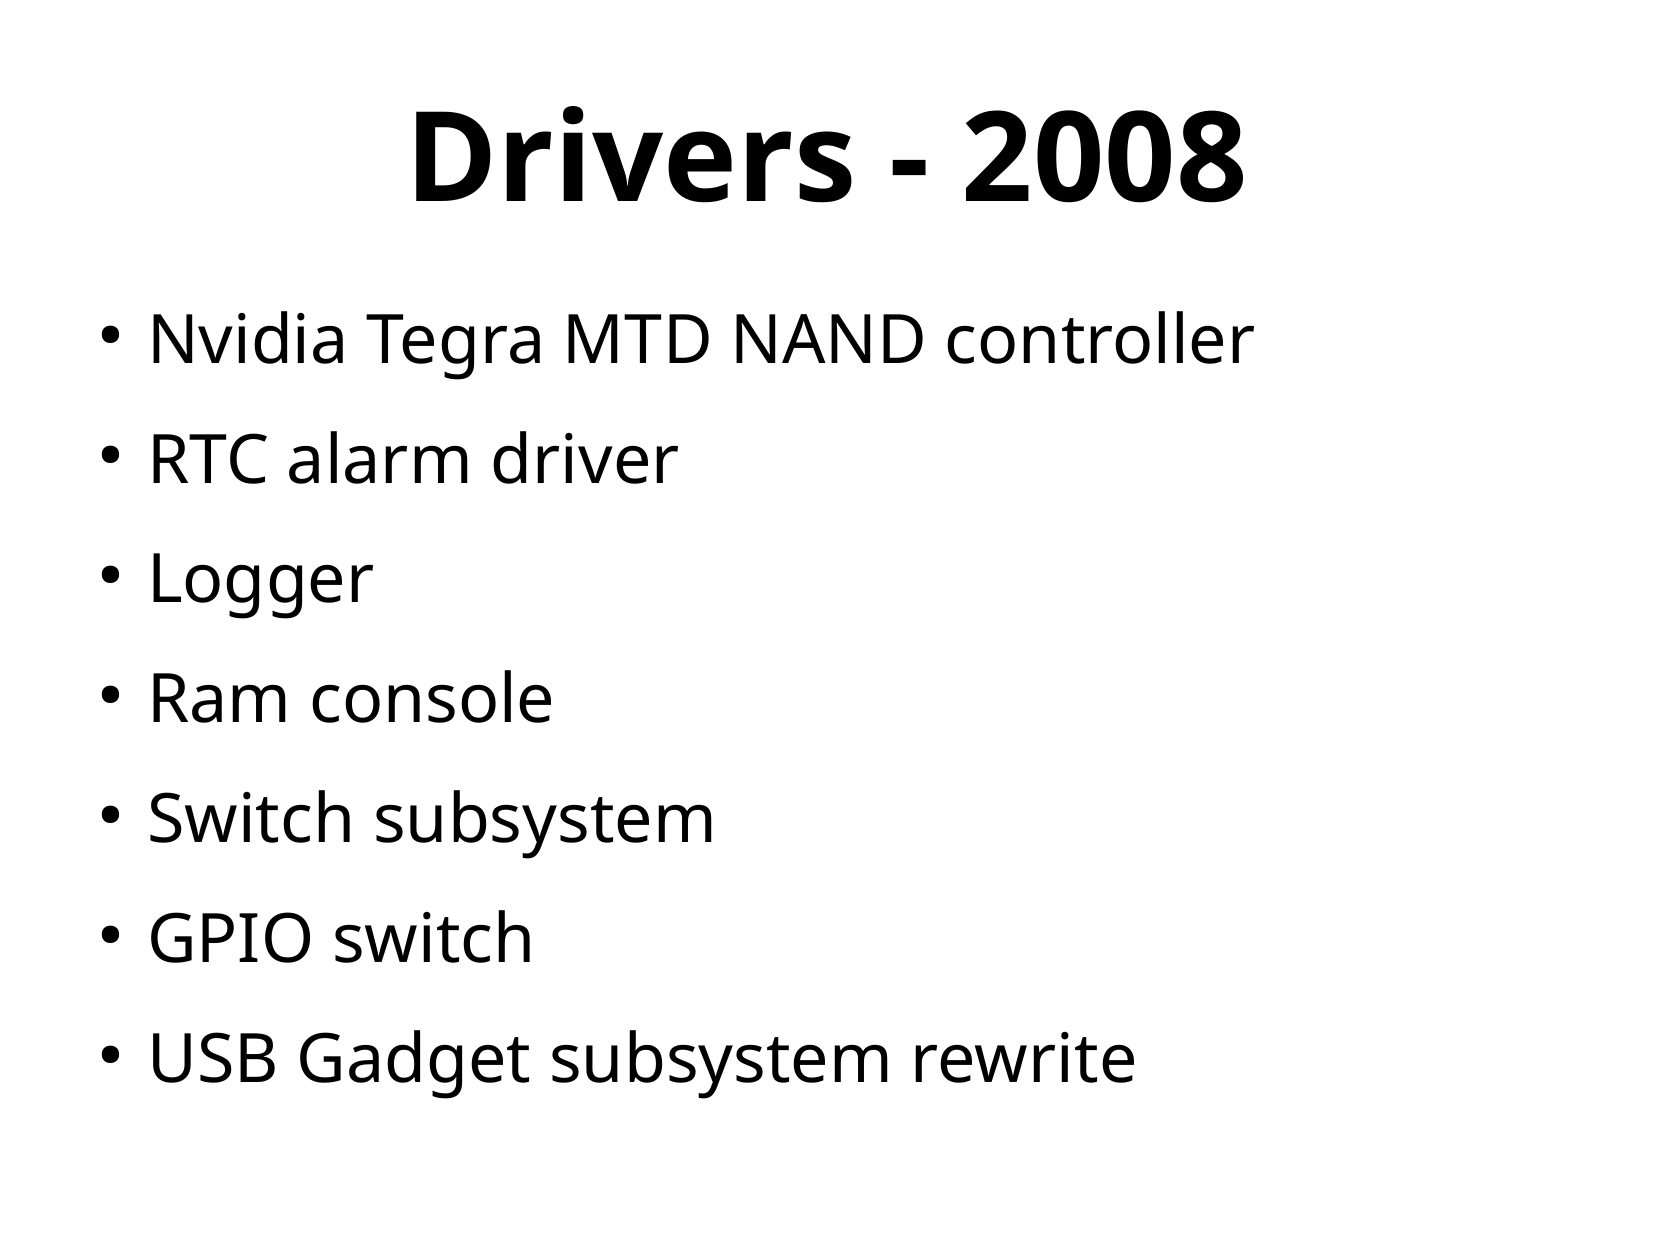

# Drivers - 2008
Nvidia Tegra MTD NAND controller
RTC alarm driver
Logger
Ram console
Switch subsystem
GPIO switch
USB Gadget subsystem rewrite